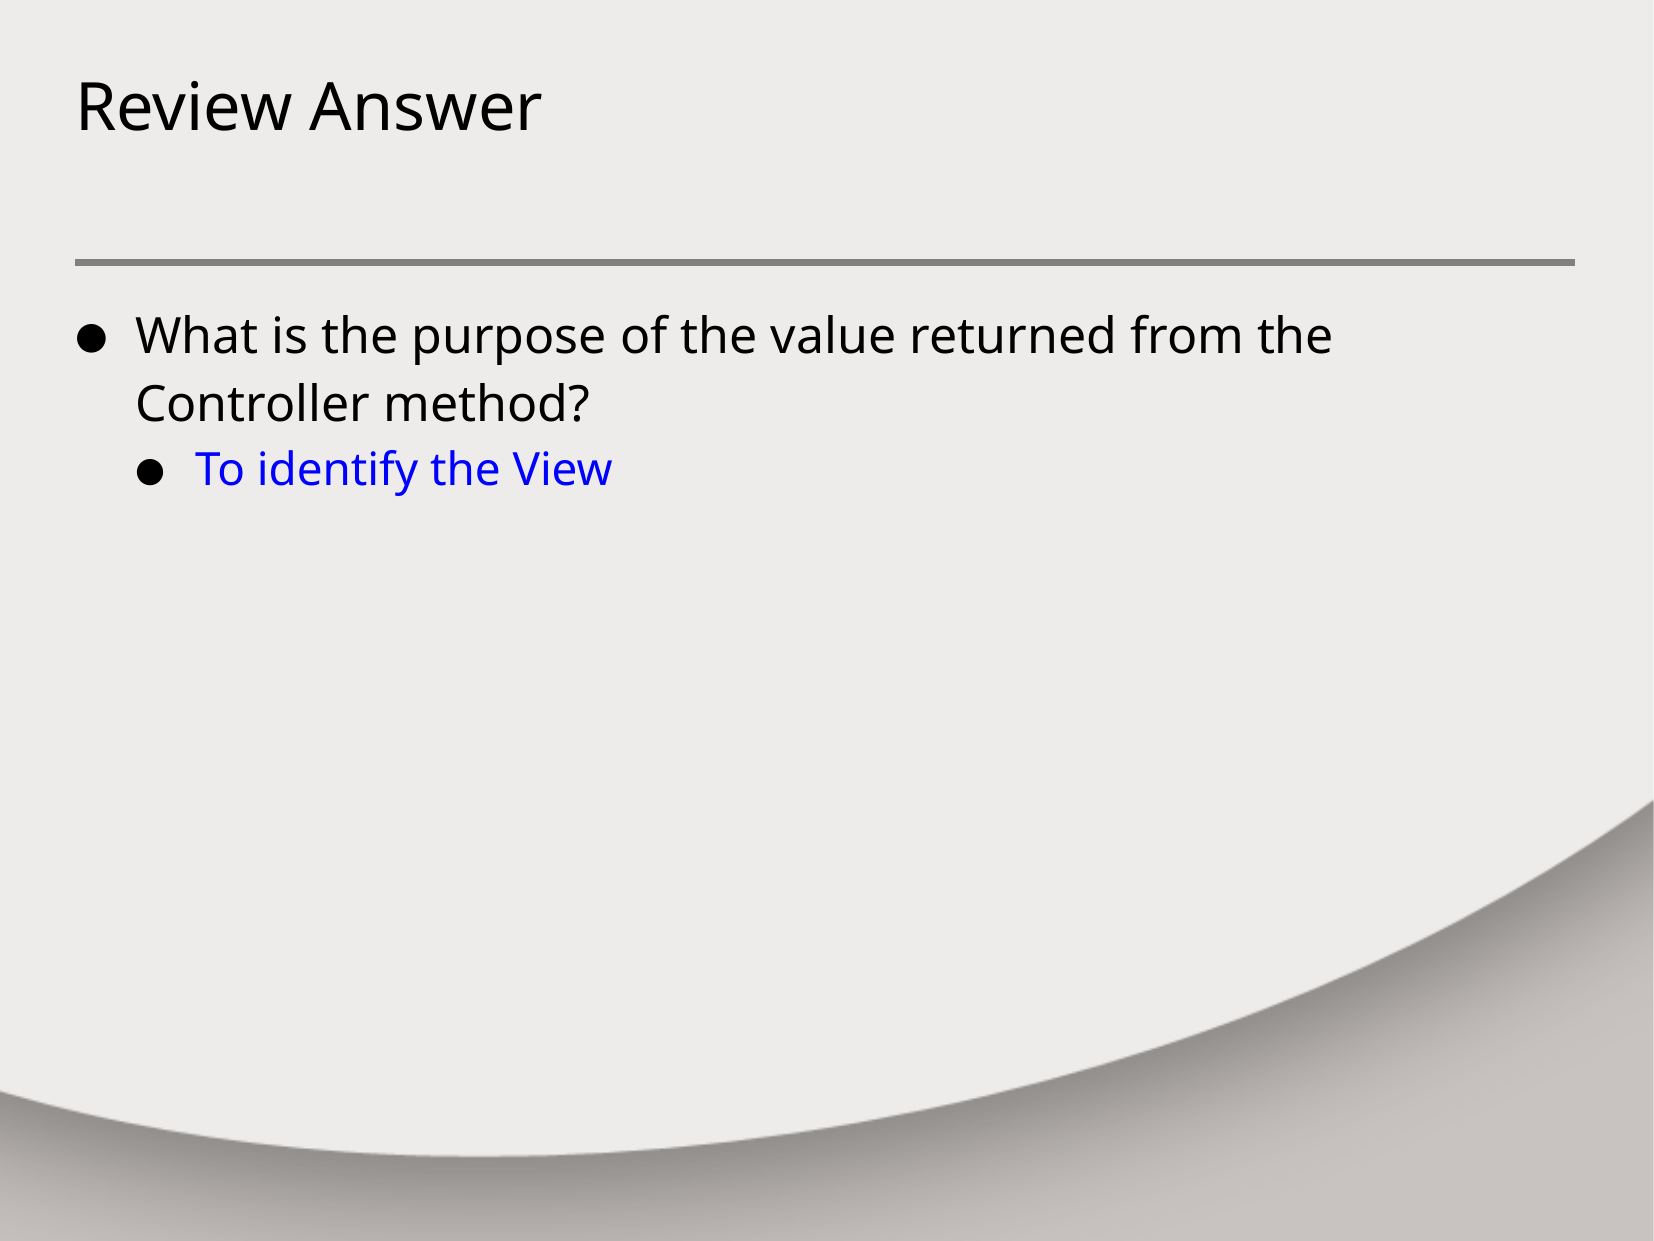

# Review Answer
What is the purpose of the value returned from the Controller method?
To identify the View